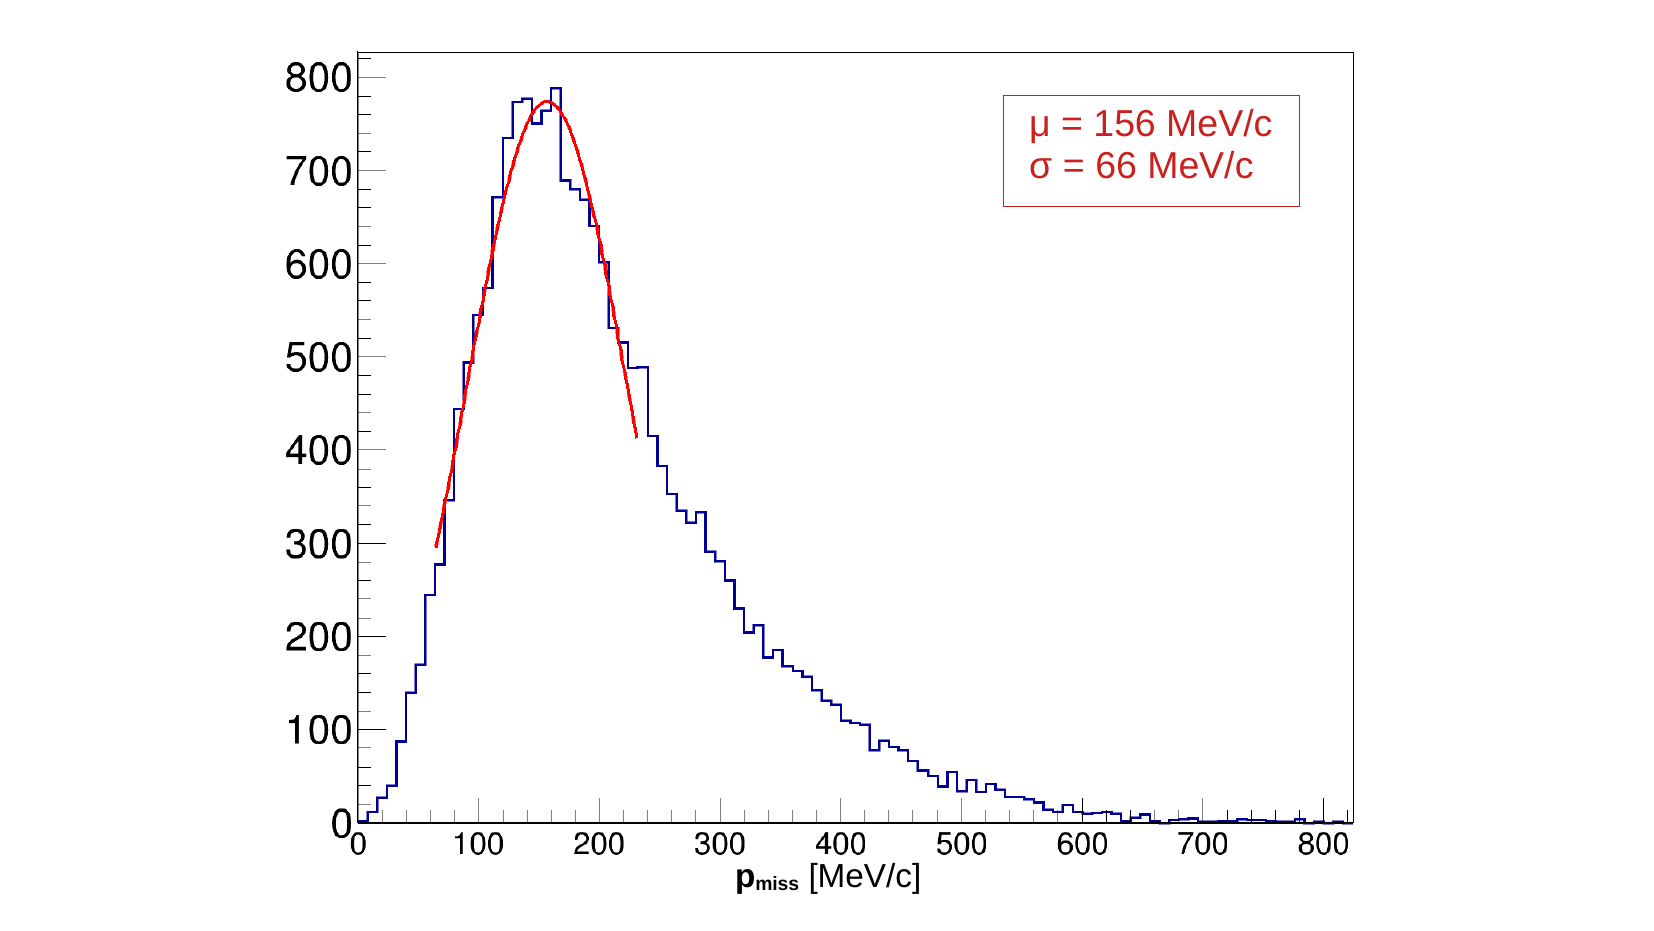

μ = 156 MeV/c
 σ = 66 MeV/c
pmiss [MeV/c]